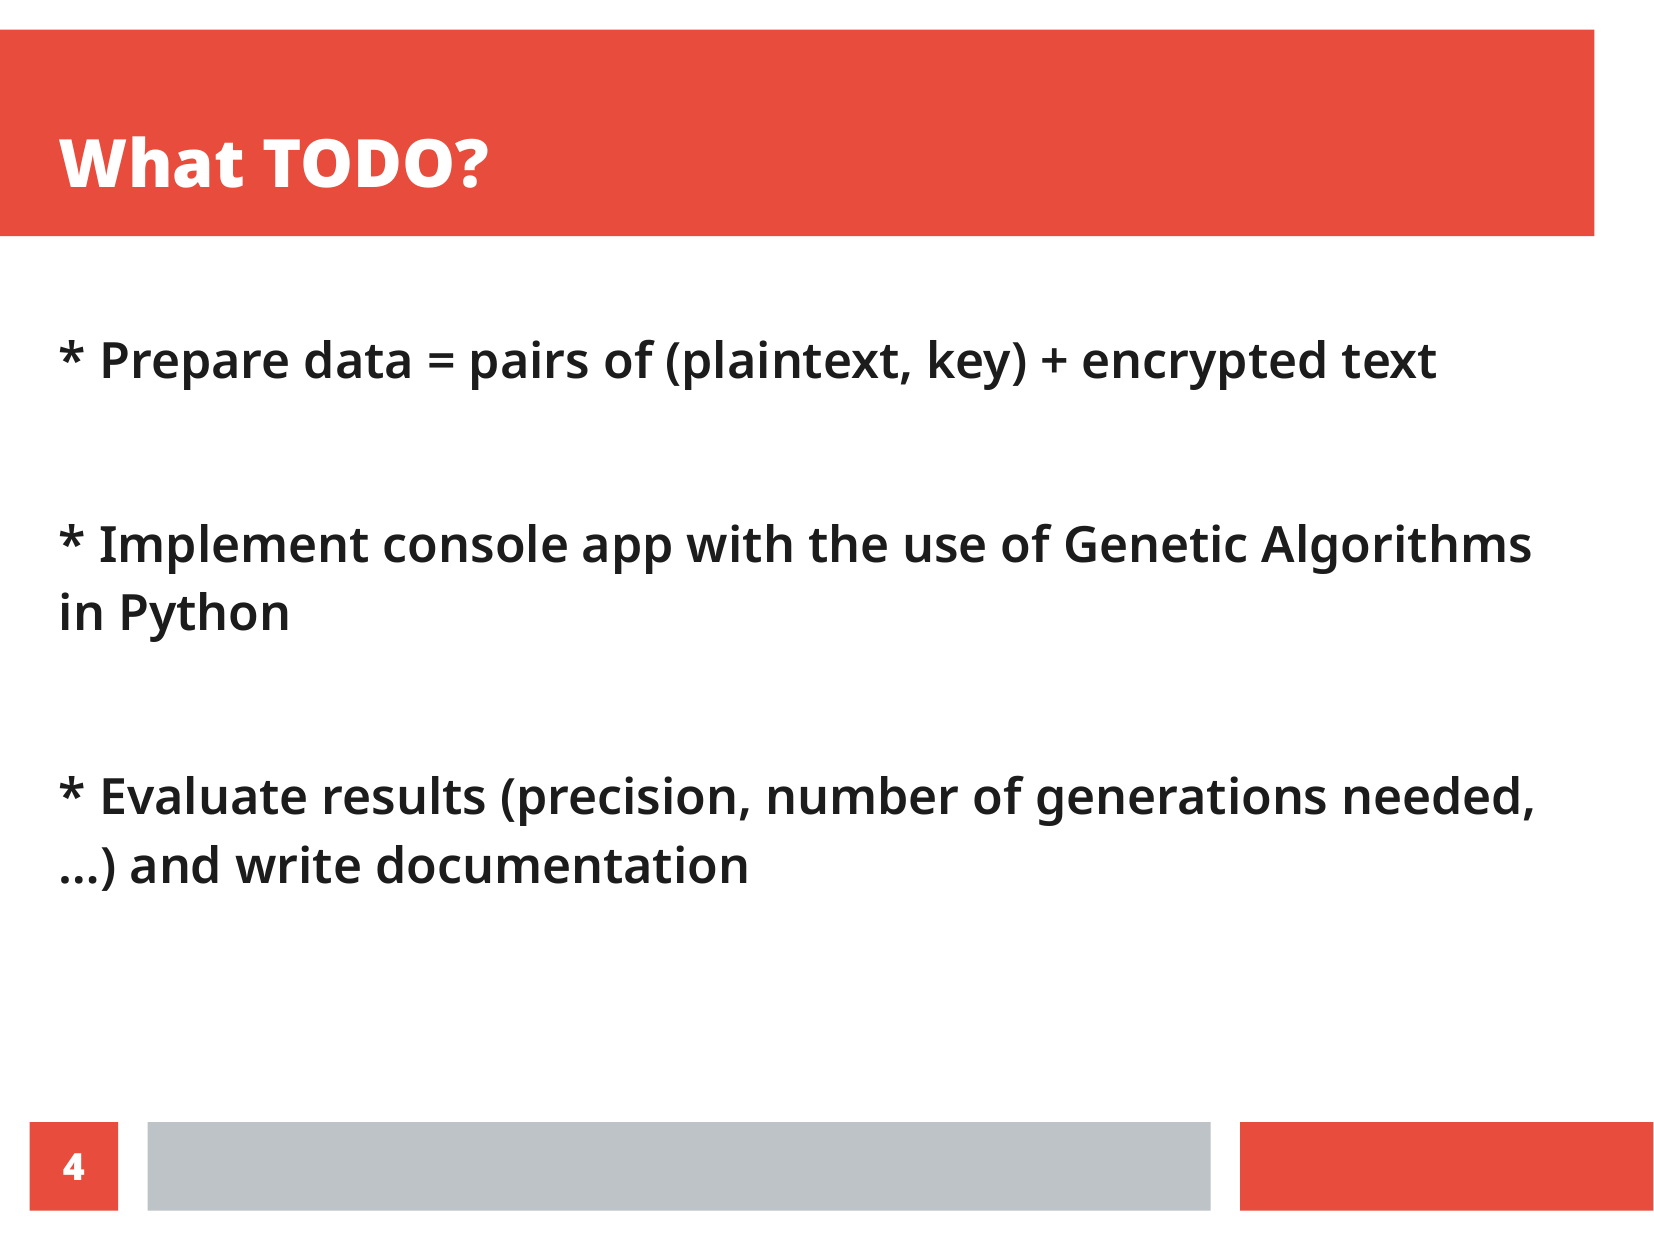

# What TODO?
* Prepare data = pairs of (plaintext, key) + encrypted text
* Implement console app with the use of Genetic Algorithms in Python
* Evaluate results (precision, number of generations needed, …) and write documentation
4